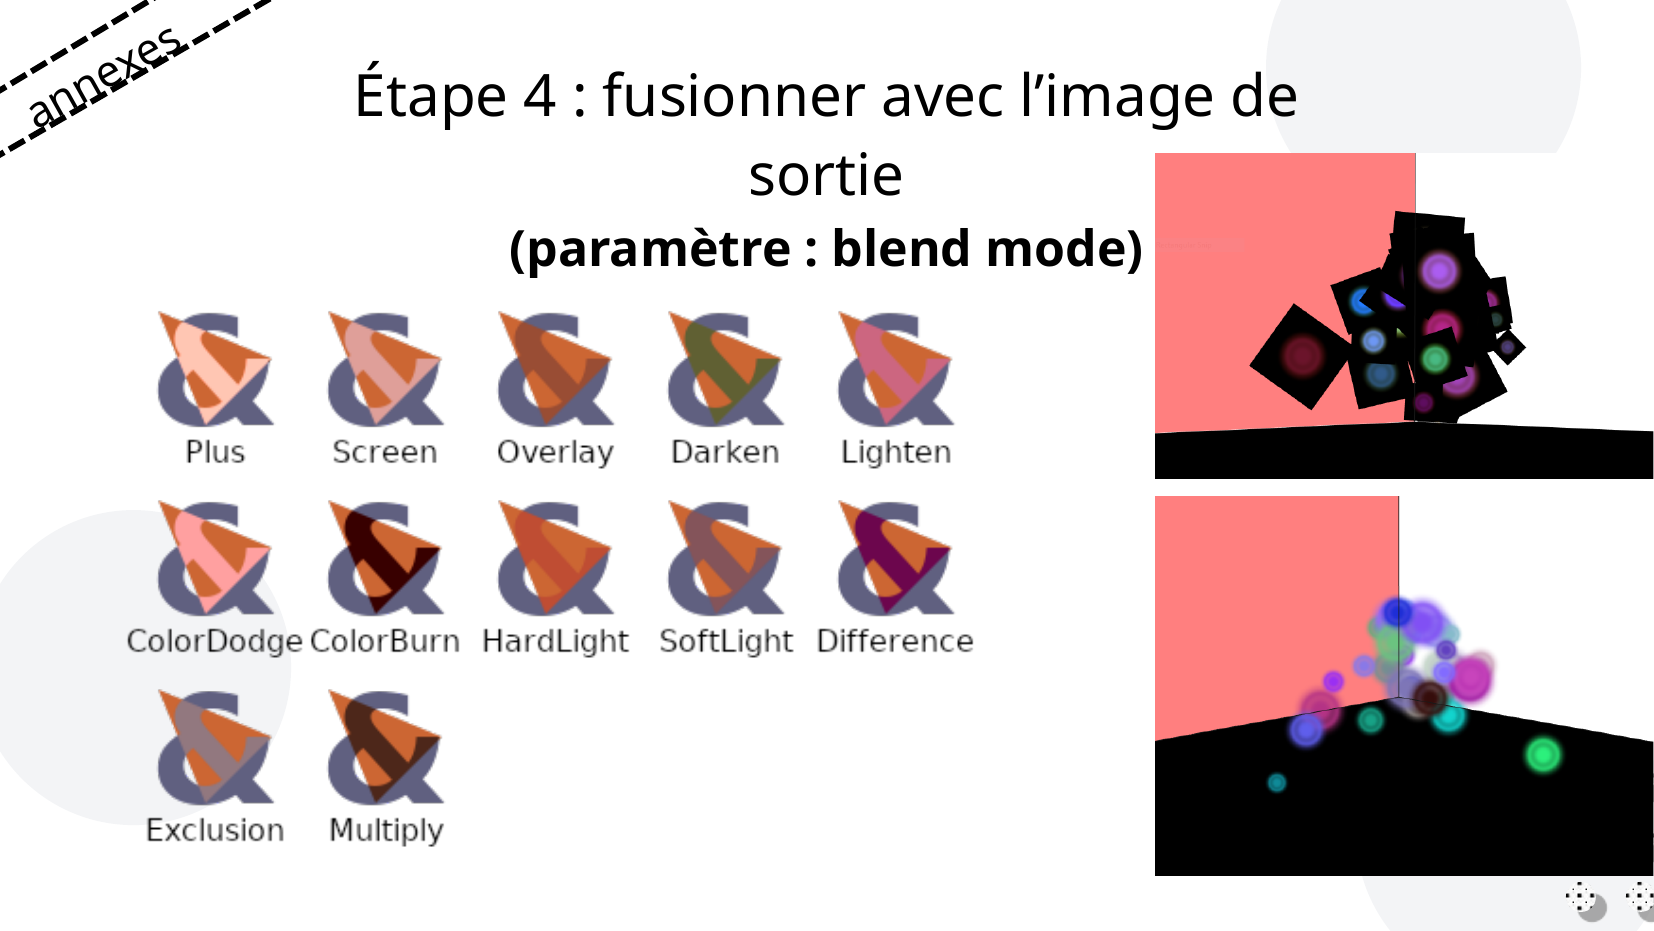

annexes
Étape 4 : fusionner avec l’image de sortie
(paramètre : blend mode)